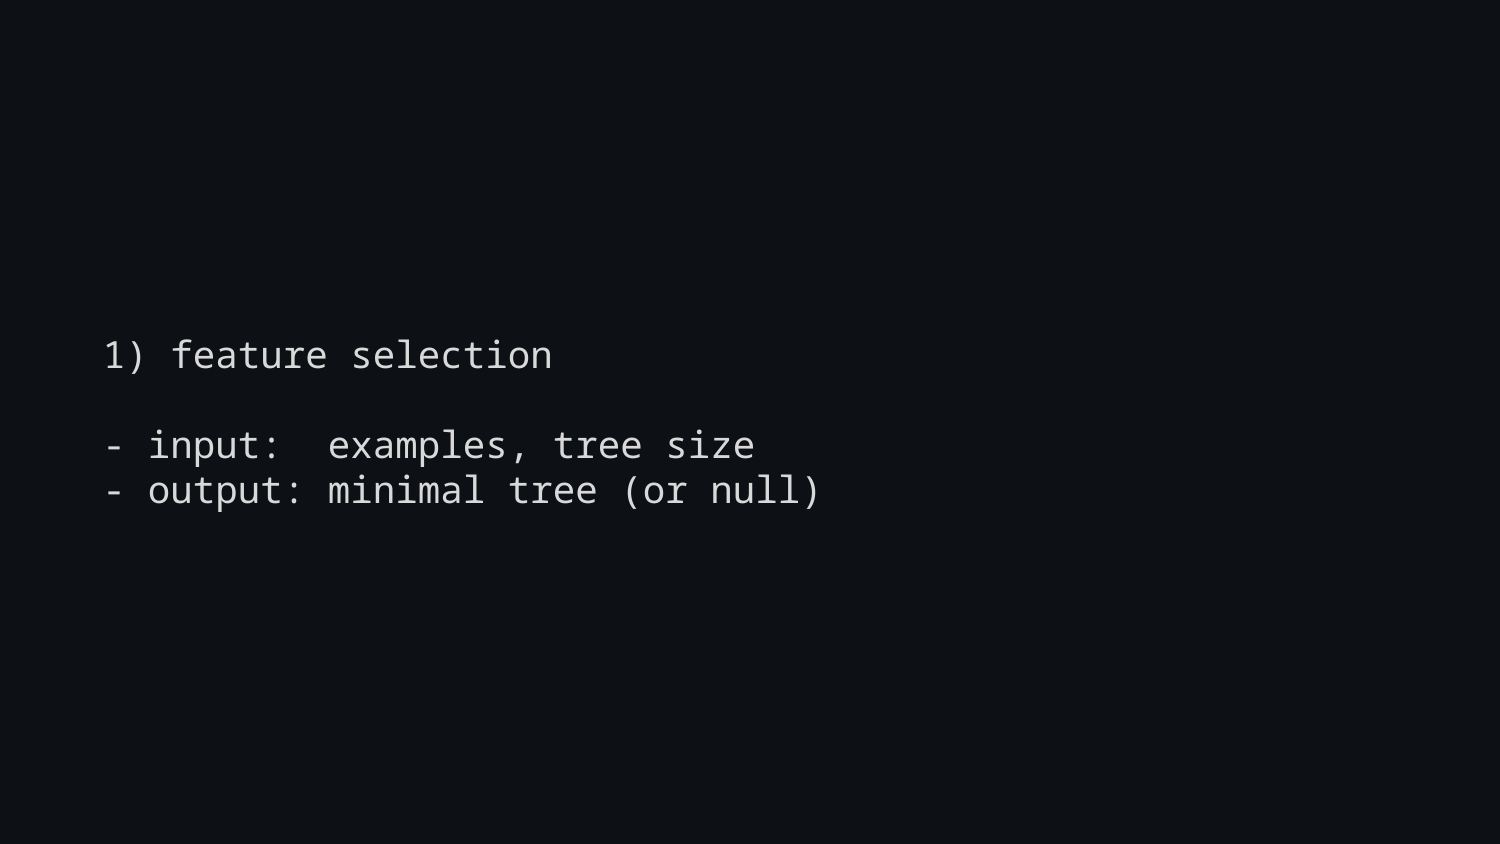

1) feature selection
- input: examples, tree size
- output: minimal tree (or null)